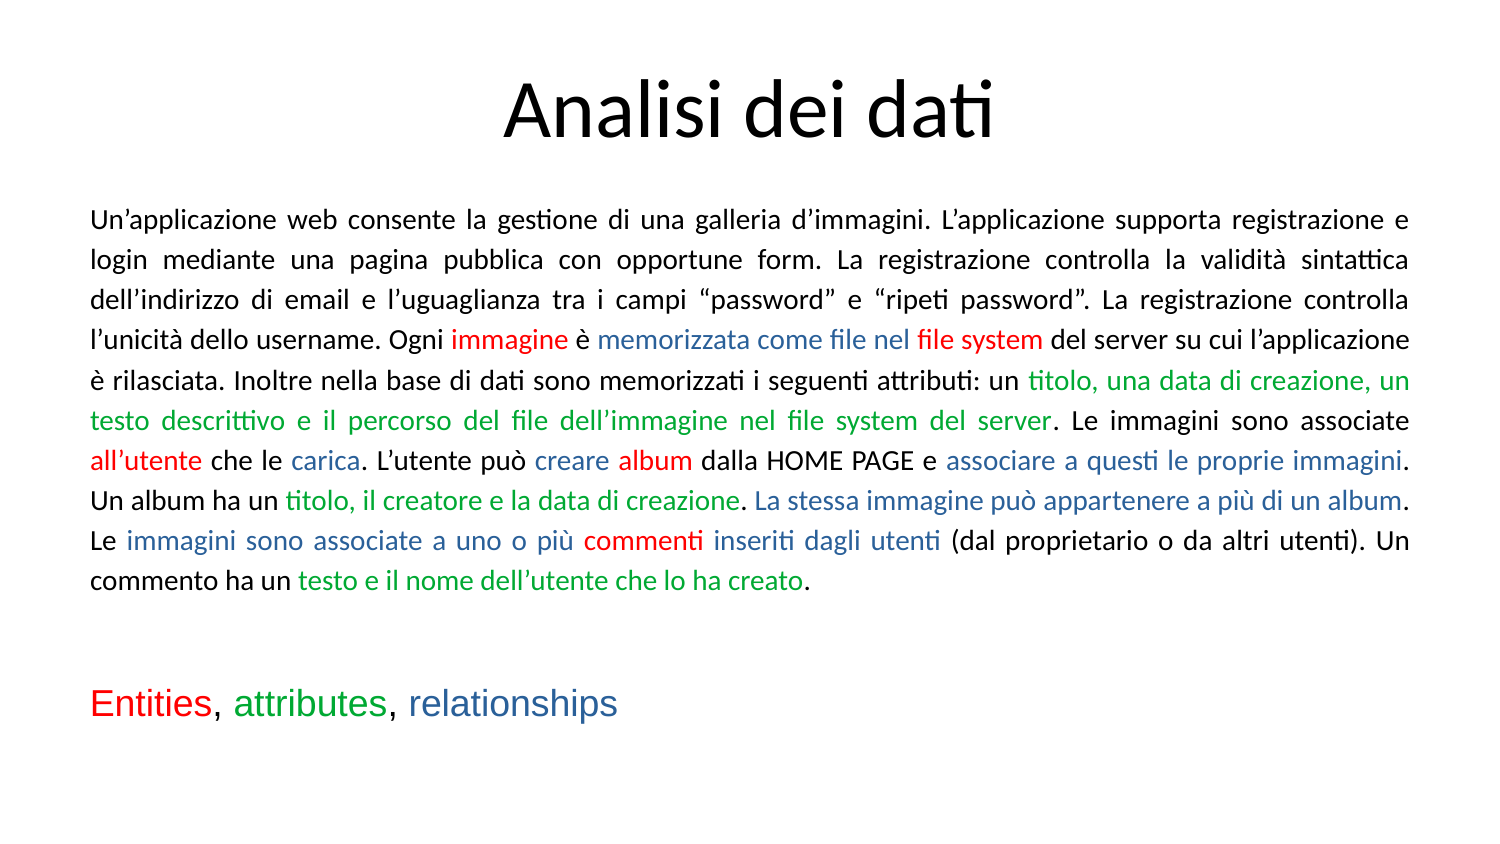

# Analisi dei dati
Un’applicazione web consente la gestione di una galleria d’immagini. L’applicazione supporta registrazione e login mediante una pagina pubblica con opportune form. La registrazione controlla la validità sintattica dell’indirizzo di email e l’uguaglianza tra i campi “password” e “ripeti password”. La registrazione controlla l’unicità dello username. Ogni immagine è memorizzata come file nel file system del server su cui l’applicazione è rilasciata. Inoltre nella base di dati sono memorizzati i seguenti attributi: un titolo, una data di creazione, un testo descrittivo e il percorso del file dell’immagine nel file system del server. Le immagini sono associate all’utente che le carica. L’utente può creare album dalla HOME PAGE e associare a questi le proprie immagini. Un album ha un titolo, il creatore e la data di creazione. La stessa immagine può appartenere a più di un album. Le immagini sono associate a uno o più commenti inseriti dagli utenti (dal proprietario o da altri utenti). Un commento ha un testo e il nome dell’utente che lo ha creato.
Entities, attributes, relationships